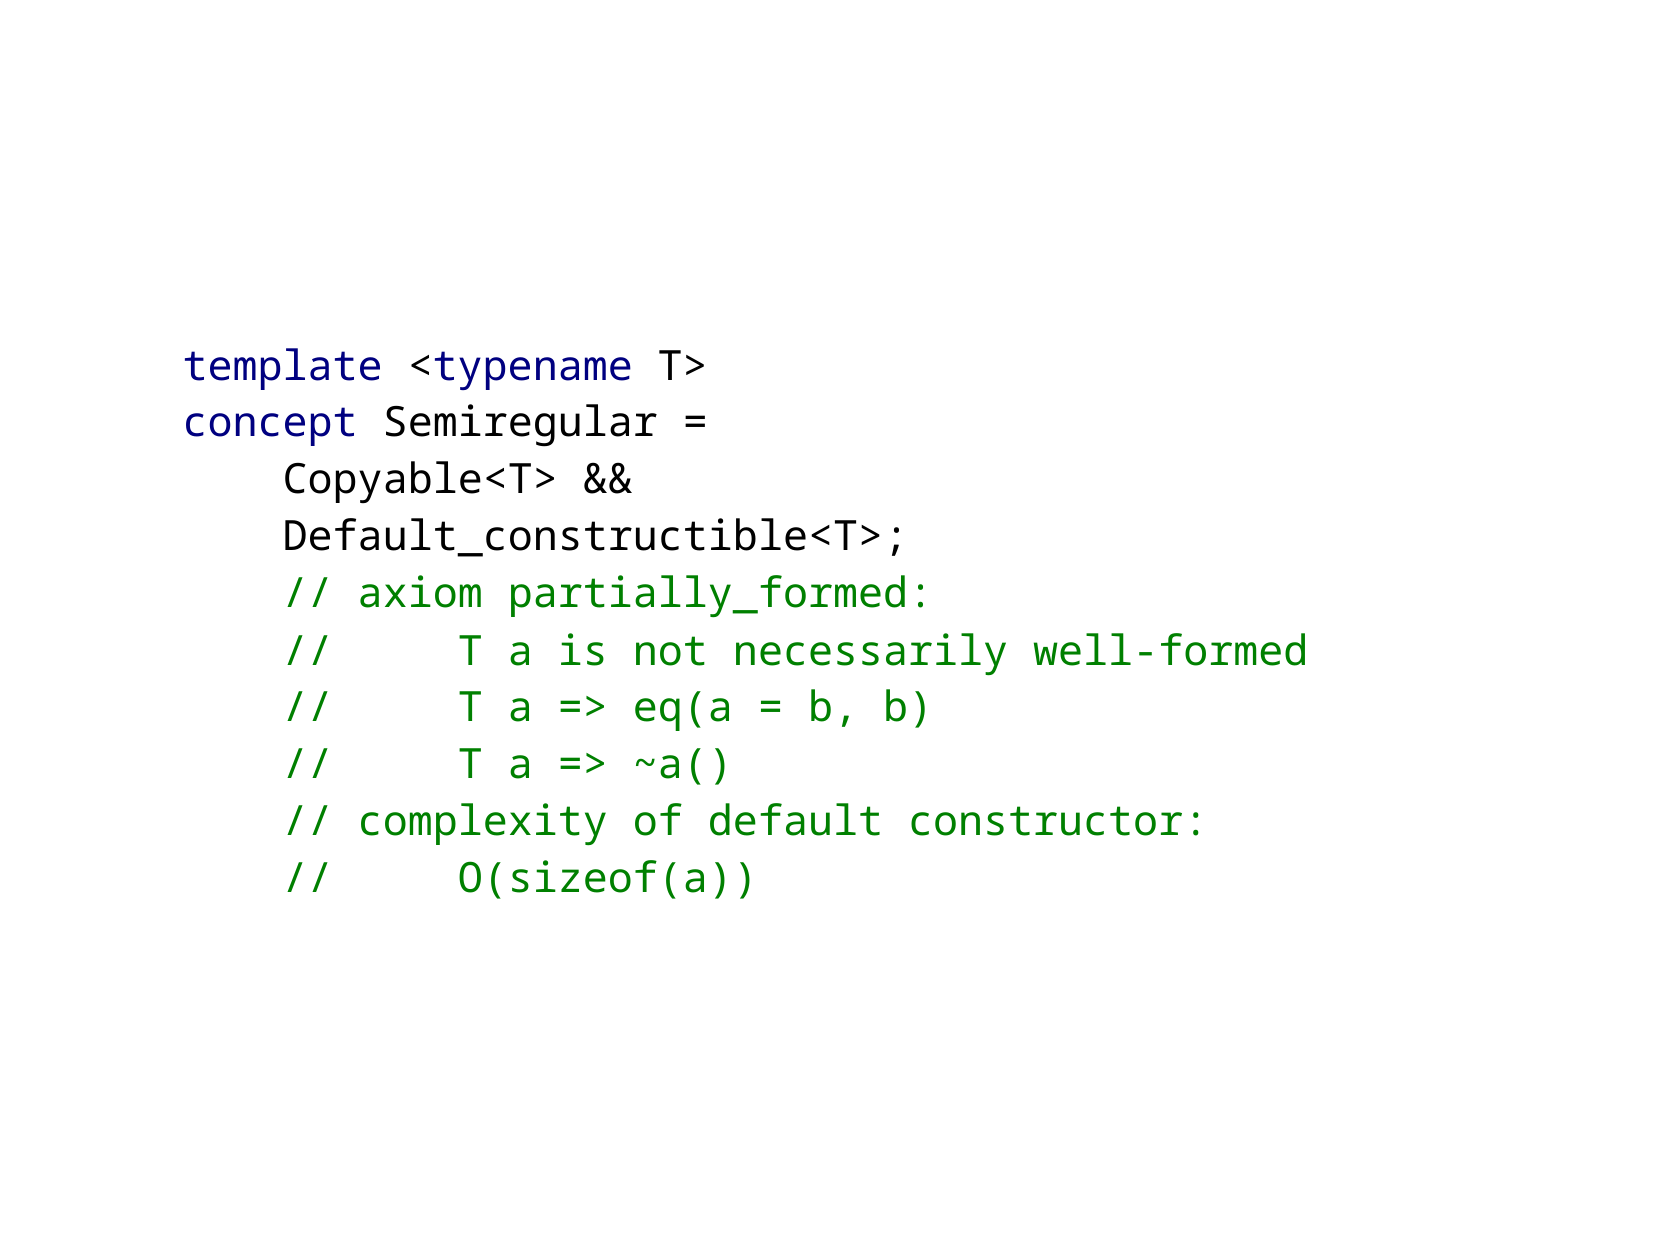

# template <typename T>
 concept Semiregular =
 Copyable<T> &&
 Default_constructible<T>;
 // axiom partially_formed:
 // T a is not necessarily well-formed
 // T a => eq(a = b, b)
 // T a => ~a()
 // complexity of default constructor:
 // O(sizeof(a))